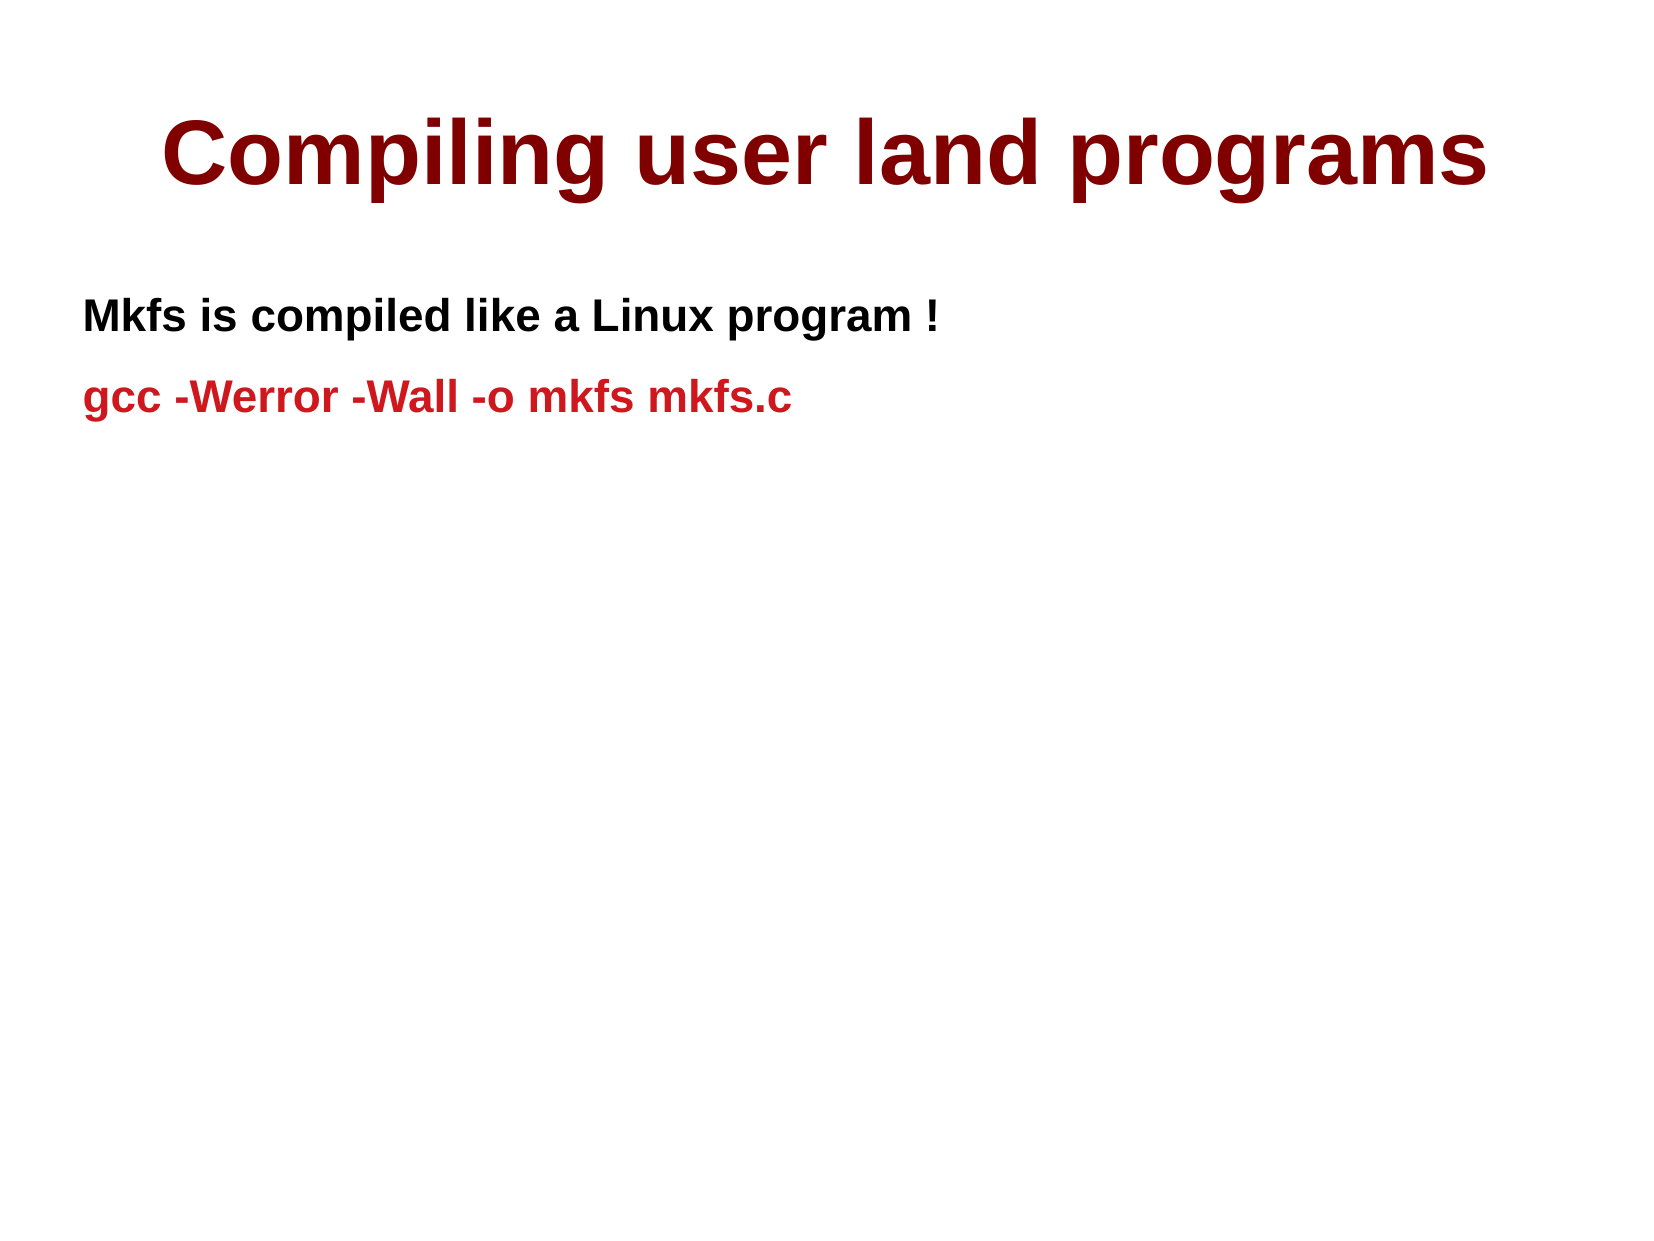

# Compiling user land programs
Mkfs is compiled like a Linux program !
gcc -Werror -Wall -o mkfs mkfs.c